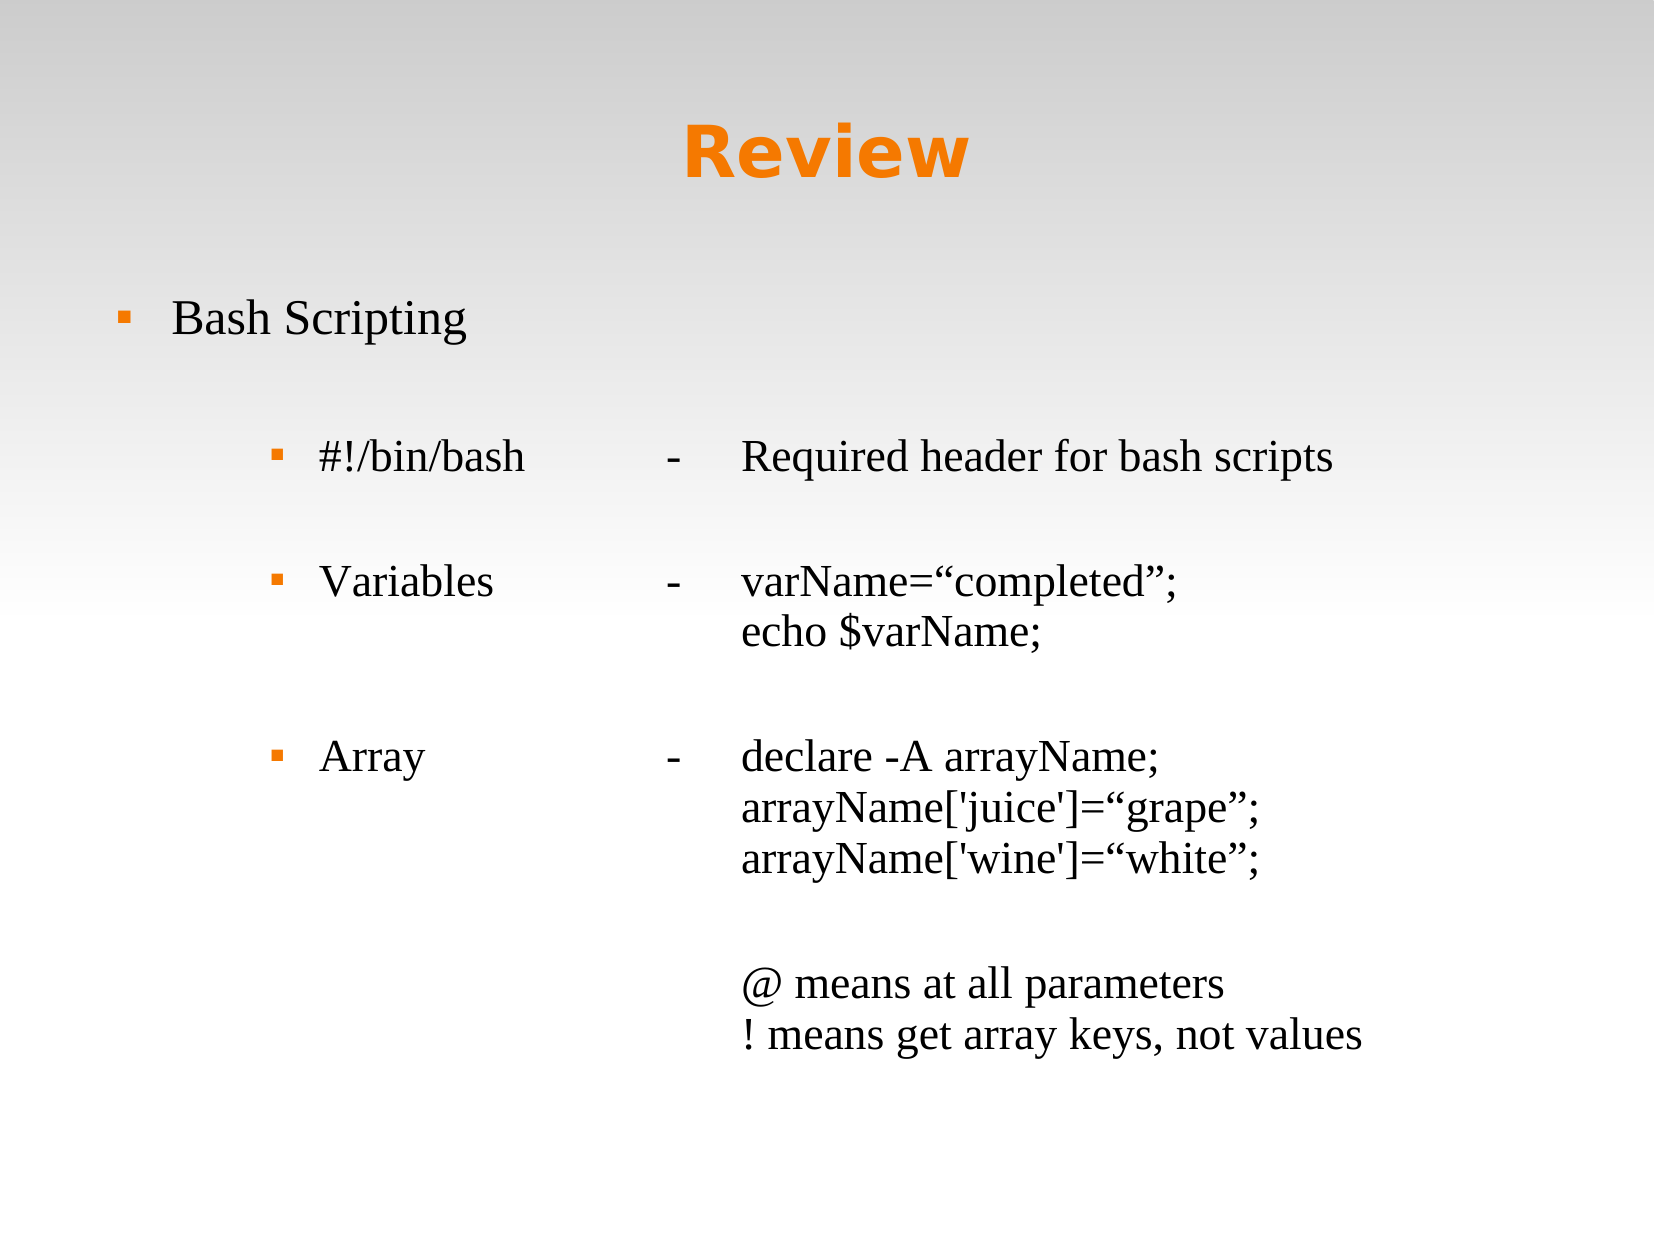

# Review
Bash Scripting
#!/bin/bash		-	Required header for bash scripts
Variables			-	varName=“completed”;
					echo $varName;
Array				-	declare -A arrayName;
					arrayName['juice']=“grape”;
					arrayName['wine']=“white”;
					@ means at all parameters
					! means get array keys, not values